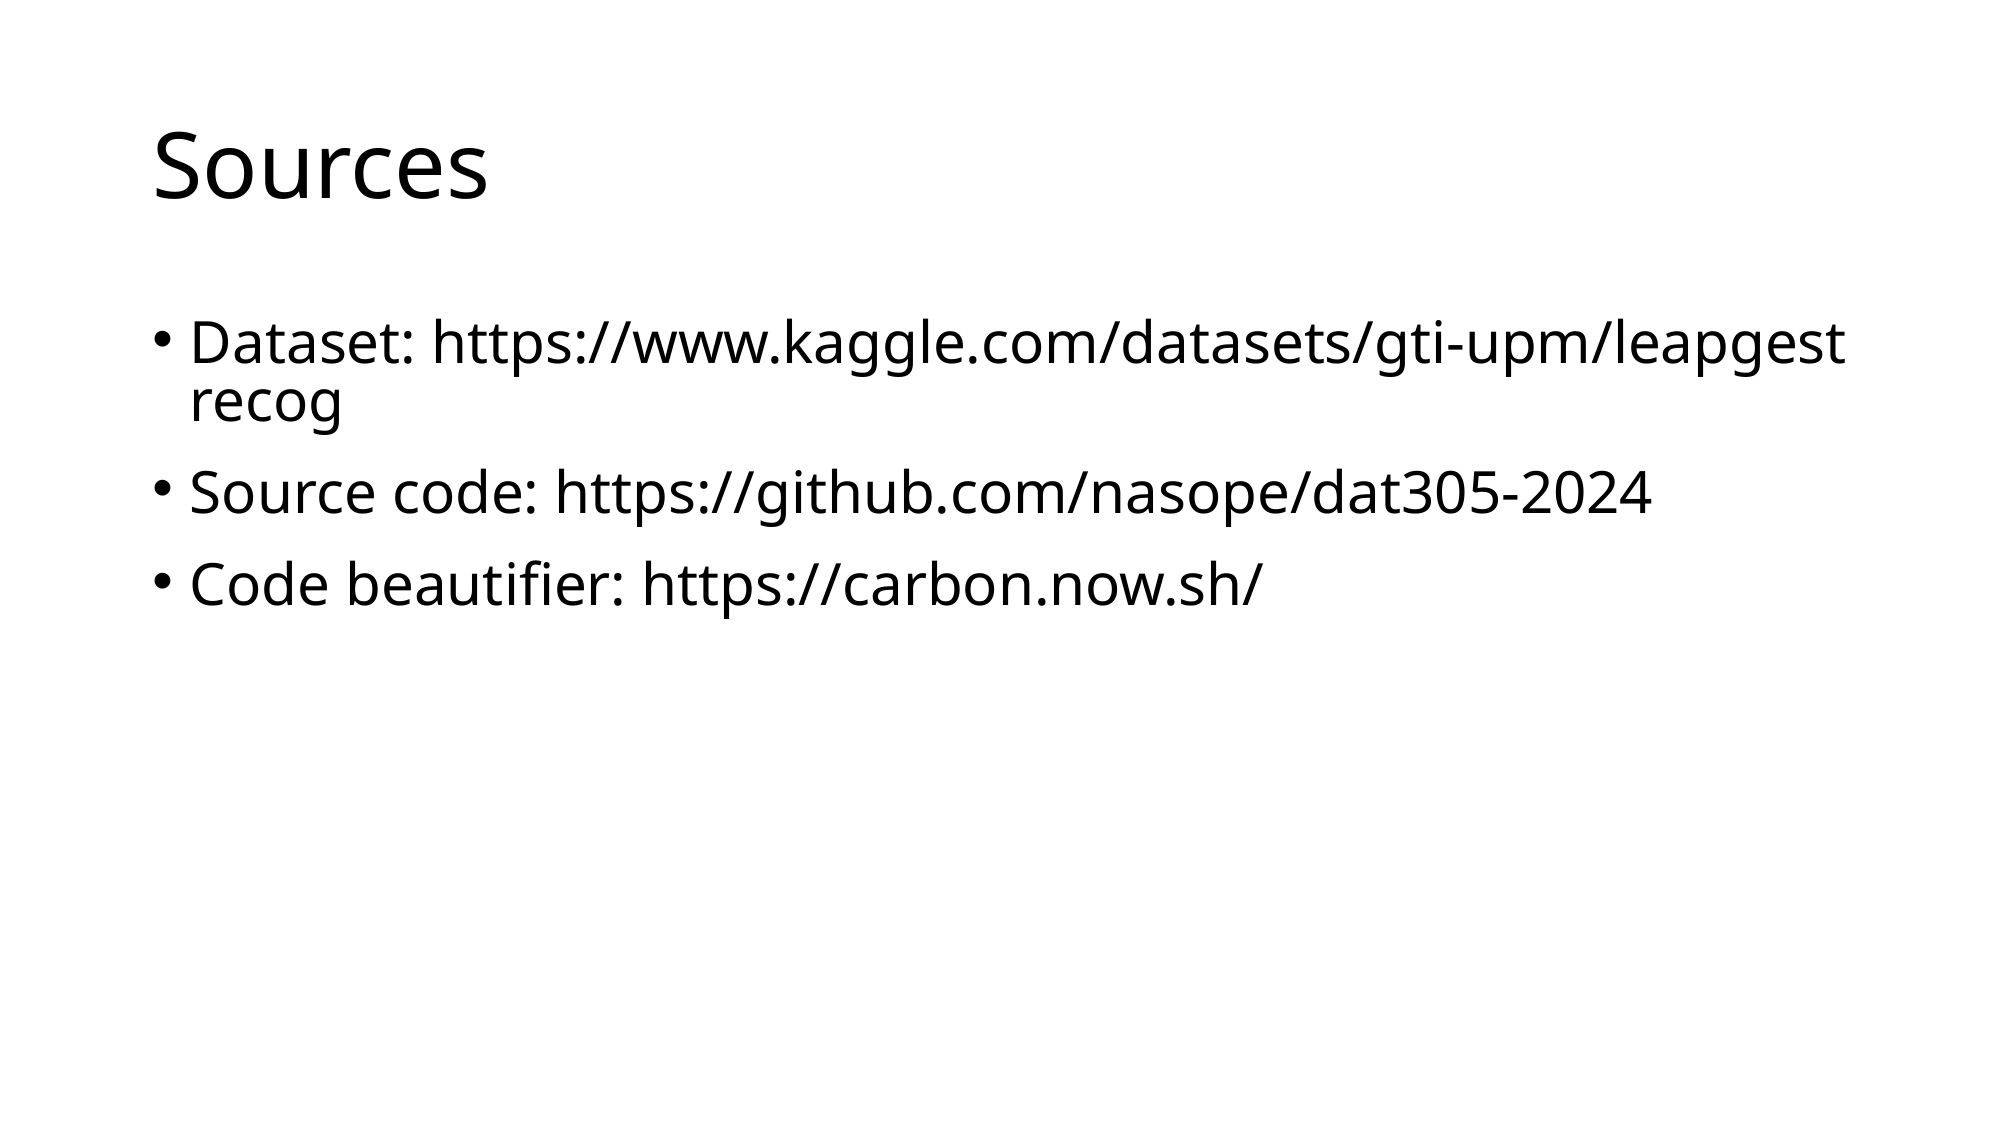

# Sources
Dataset: https://www.kaggle.com/datasets/gti-upm/leapgestrecog
Source code: https://github.com/nasope/dat305-2024
Code beautifier: https://carbon.now.sh/